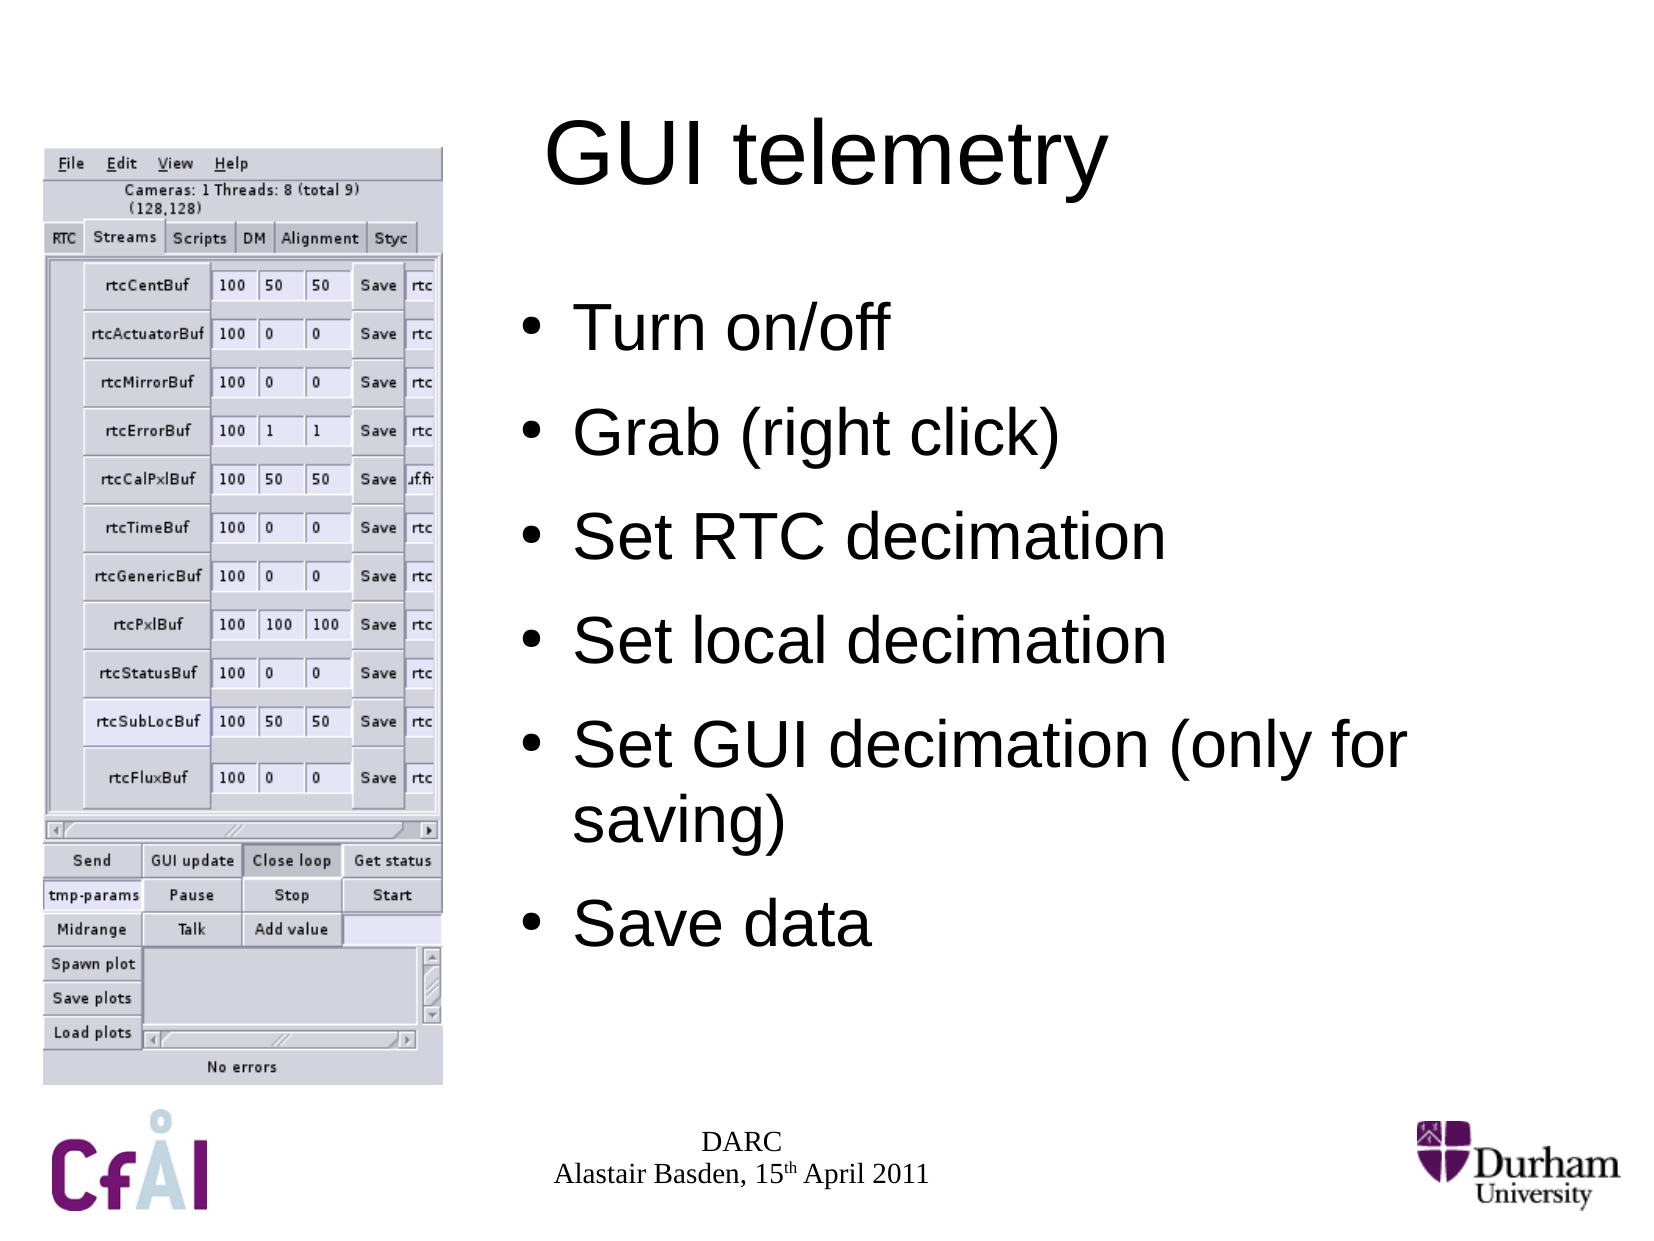

# GUI telemetry
Turn on/off
Grab (right click)
Set RTC decimation
Set local decimation
Set GUI decimation (only for saving)
Save data